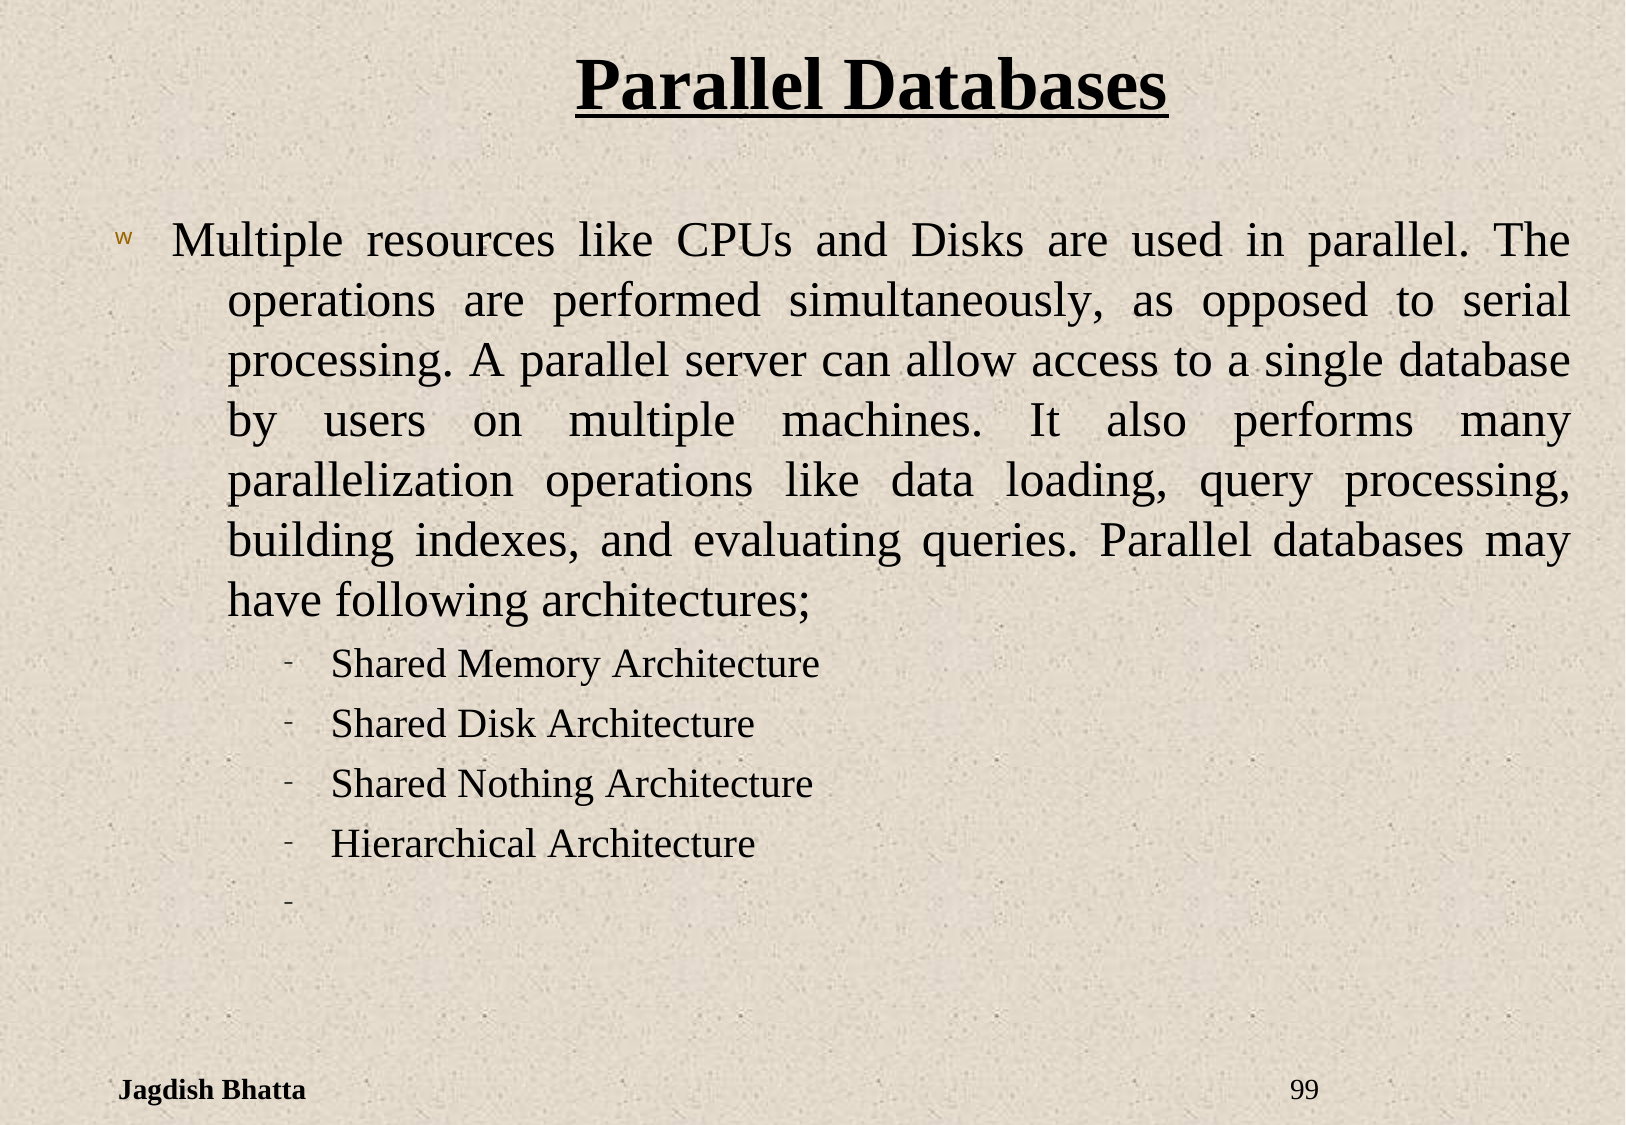

# Parallel Databases
Multiple resources like CPUs and Disks are used in parallel. The operations are performed simultaneously, as opposed to serial processing. A parallel server can allow access to a single database by users on multiple machines. It also performs many parallelization operations like data loading, query processing, building indexes, and evaluating queries. Parallel databases may have following architectures;
Shared Memory Architecture
Shared Disk Architecture
Shared Nothing Architecture
Hierarchical Architecture
Jagdish Bhatta
98